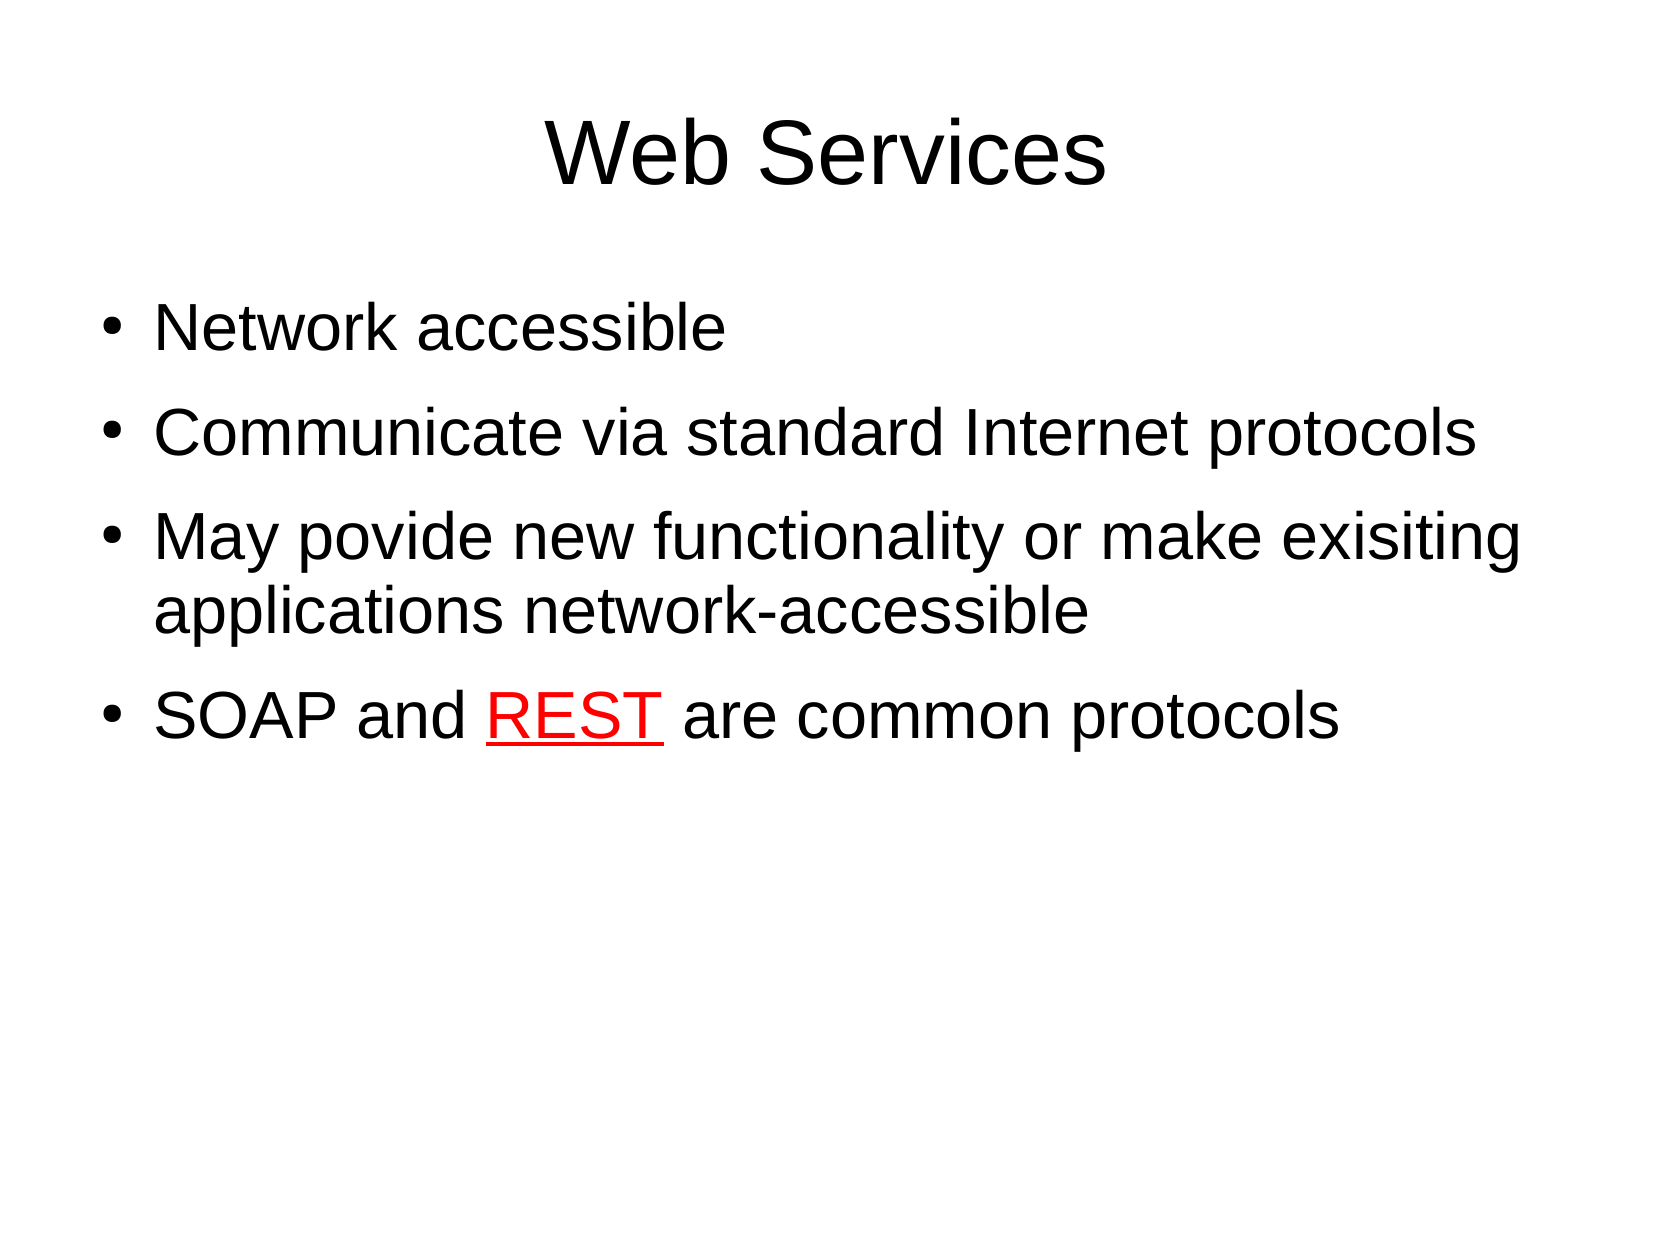

# Web Services
Network accessible
Communicate via standard Internet protocols
May povide new functionality or make exisiting applications network-accessible
SOAP and REST are common protocols